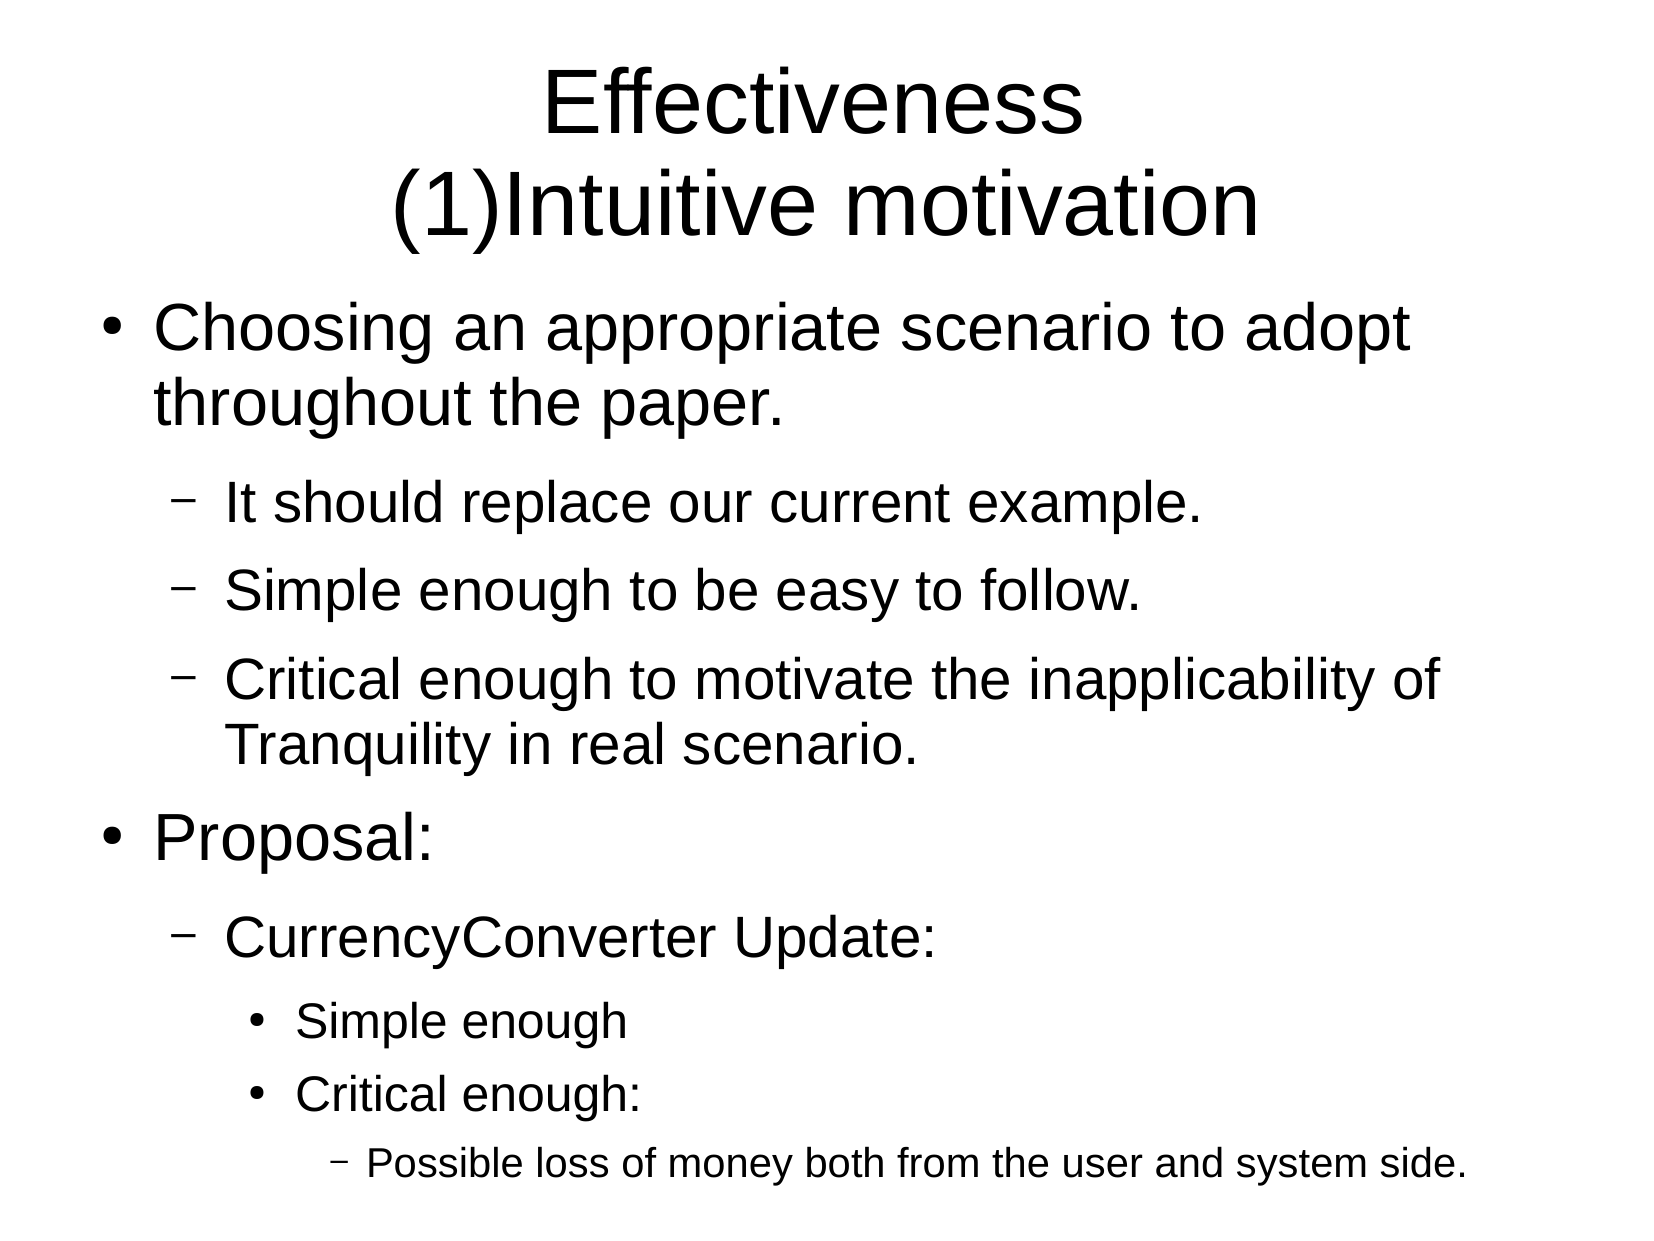

# Effectiveness (1)Intuitive motivation
Choosing an appropriate scenario to adopt throughout the paper.
It should replace our current example.
Simple enough to be easy to follow.
Critical enough to motivate the inapplicability of Tranquility in real scenario.
Proposal:
CurrencyConverter Update:
Simple enough
Critical enough:
Possible loss of money both from the user and system side.